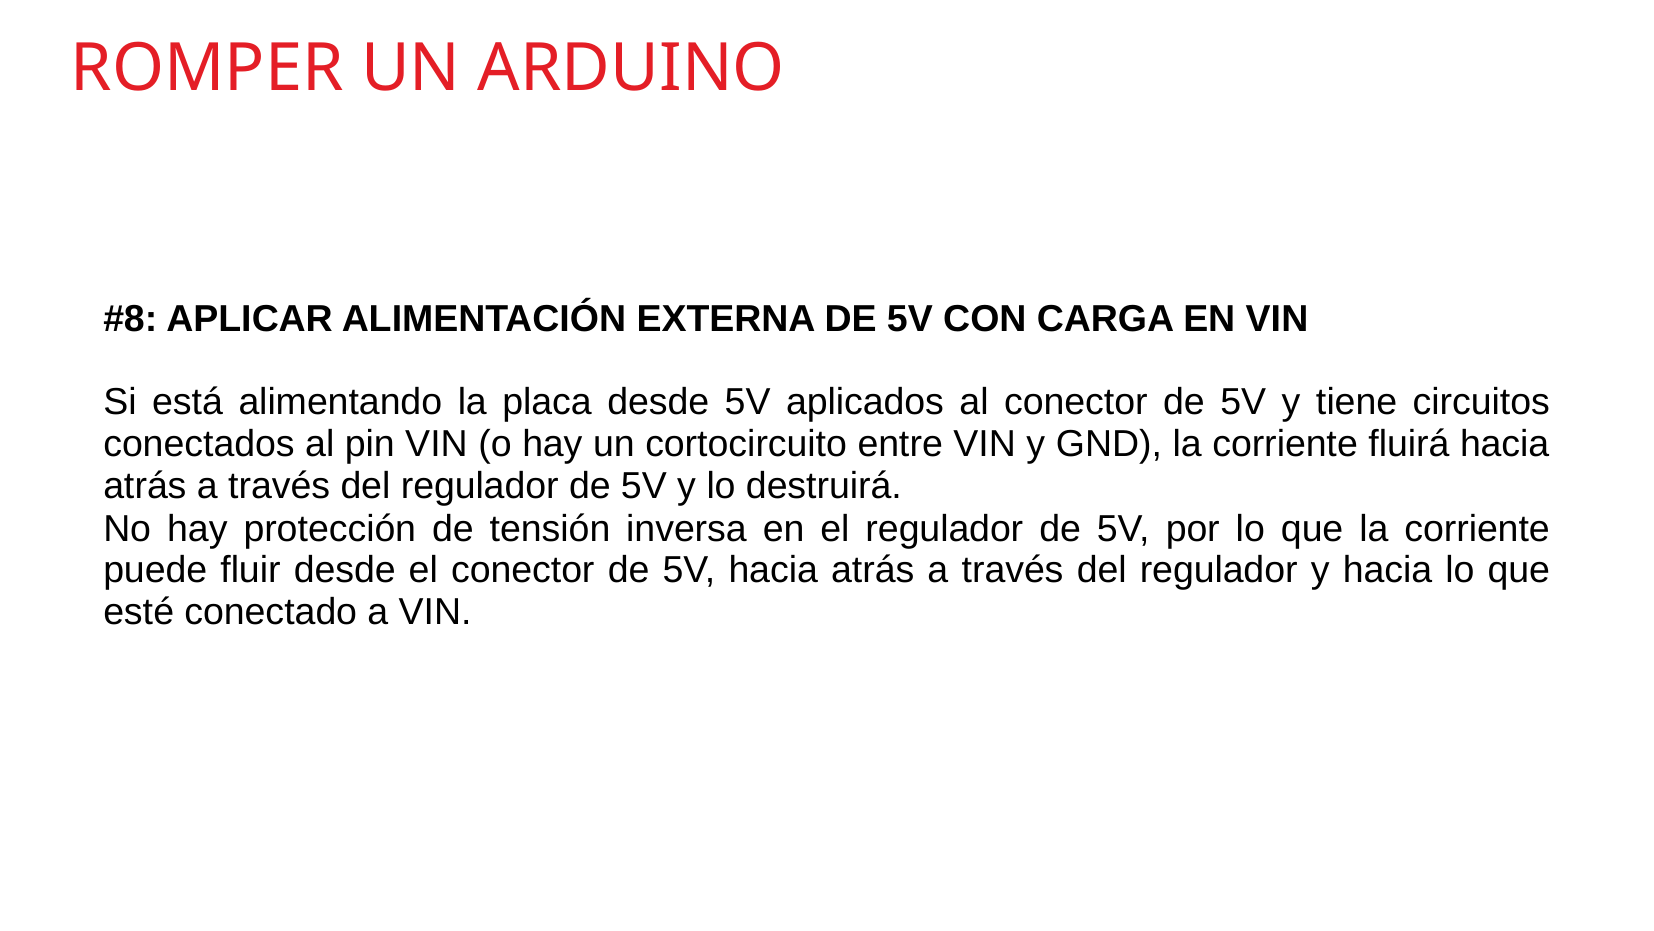

# ROMPER UN ARDUINO
#8: APLICAR ALIMENTACIÓN EXTERNA DE 5V CON CARGA EN VIN
Si está alimentando la placa desde 5V aplicados al conector de 5V y tiene circuitos conectados al pin VIN (o hay un cortocircuito entre VIN y GND), la corriente fluirá hacia atrás a través del regulador de 5V y lo destruirá.
No hay protección de tensión inversa en el regulador de 5V, por lo que la corriente puede fluir desde el conector de 5V, hacia atrás a través del regulador y hacia lo que esté conectado a VIN.